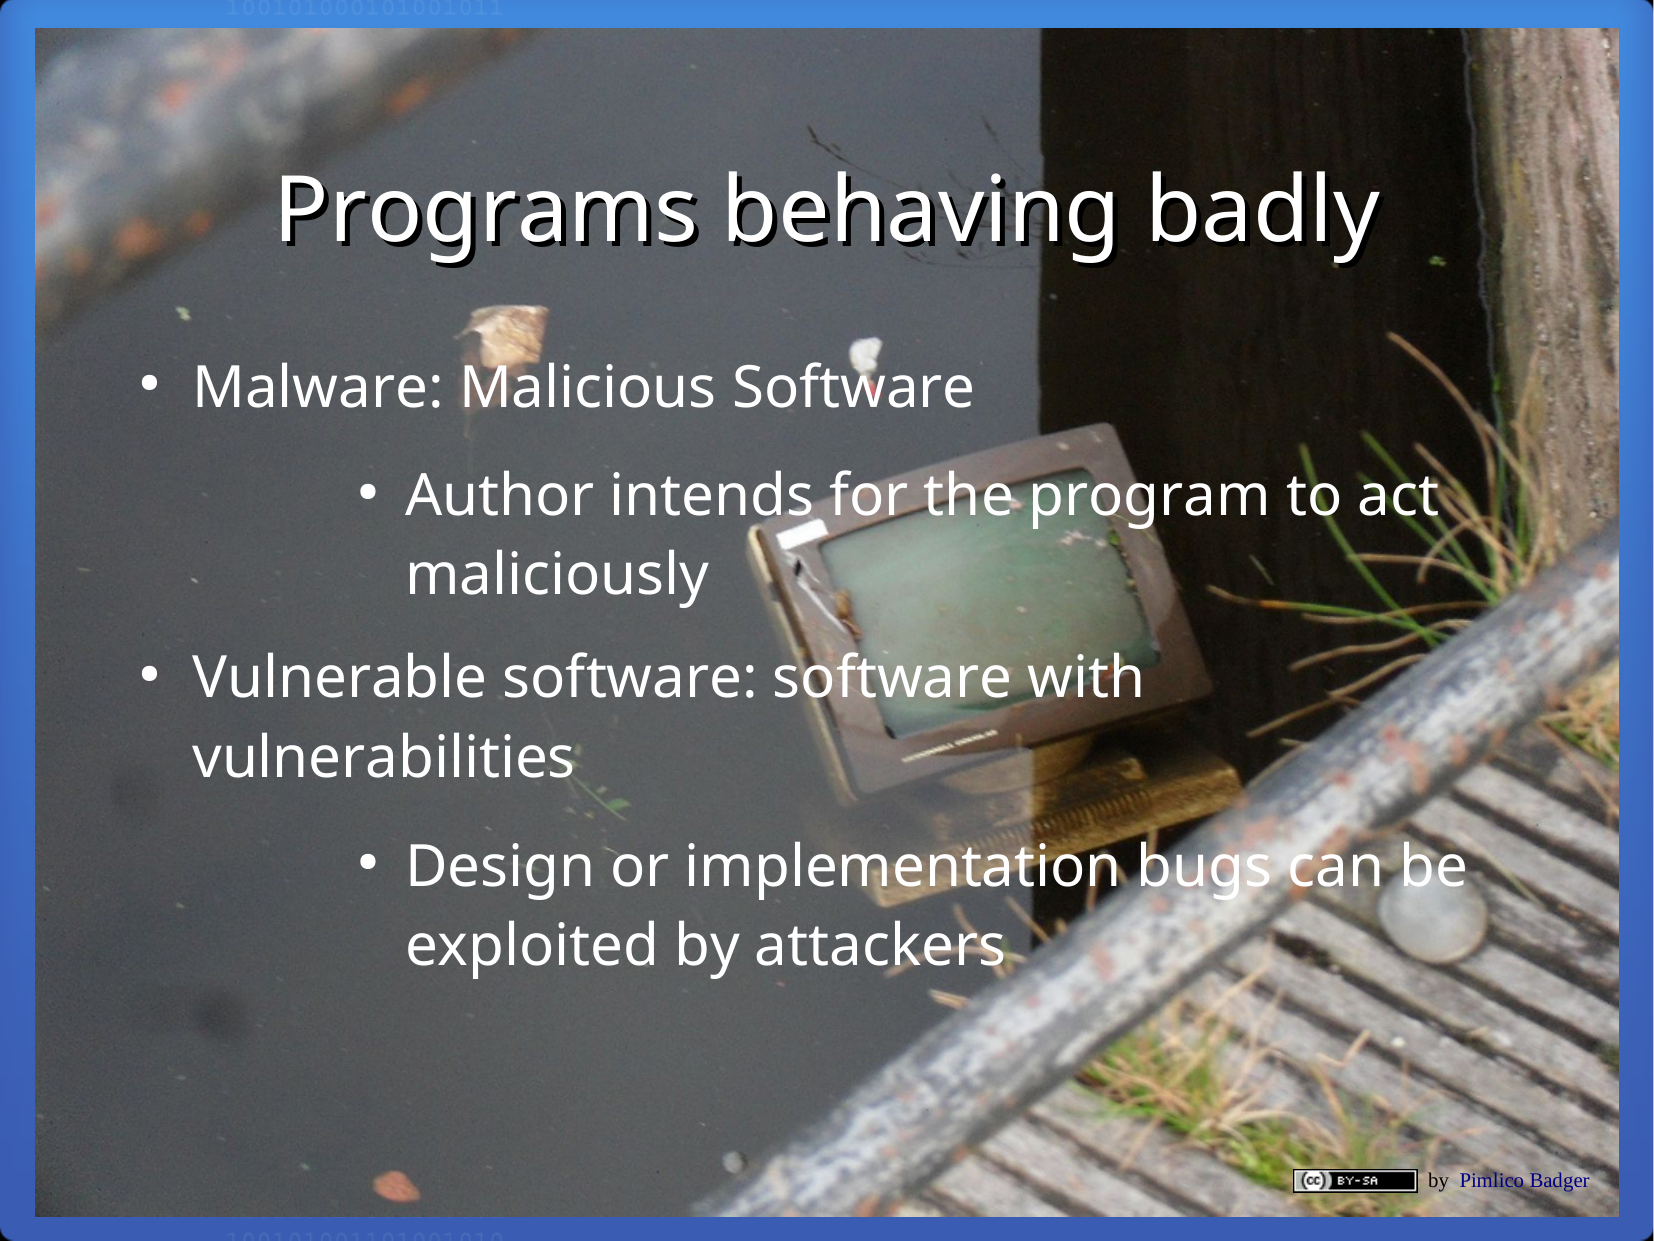

# Programs behaving badly
Malware: Malicious Software
Author intends for the program to act maliciously
Vulnerable software: software with vulnerabilities
Design or implementation bugs can be exploited by attackers
by  Pimlico Badger